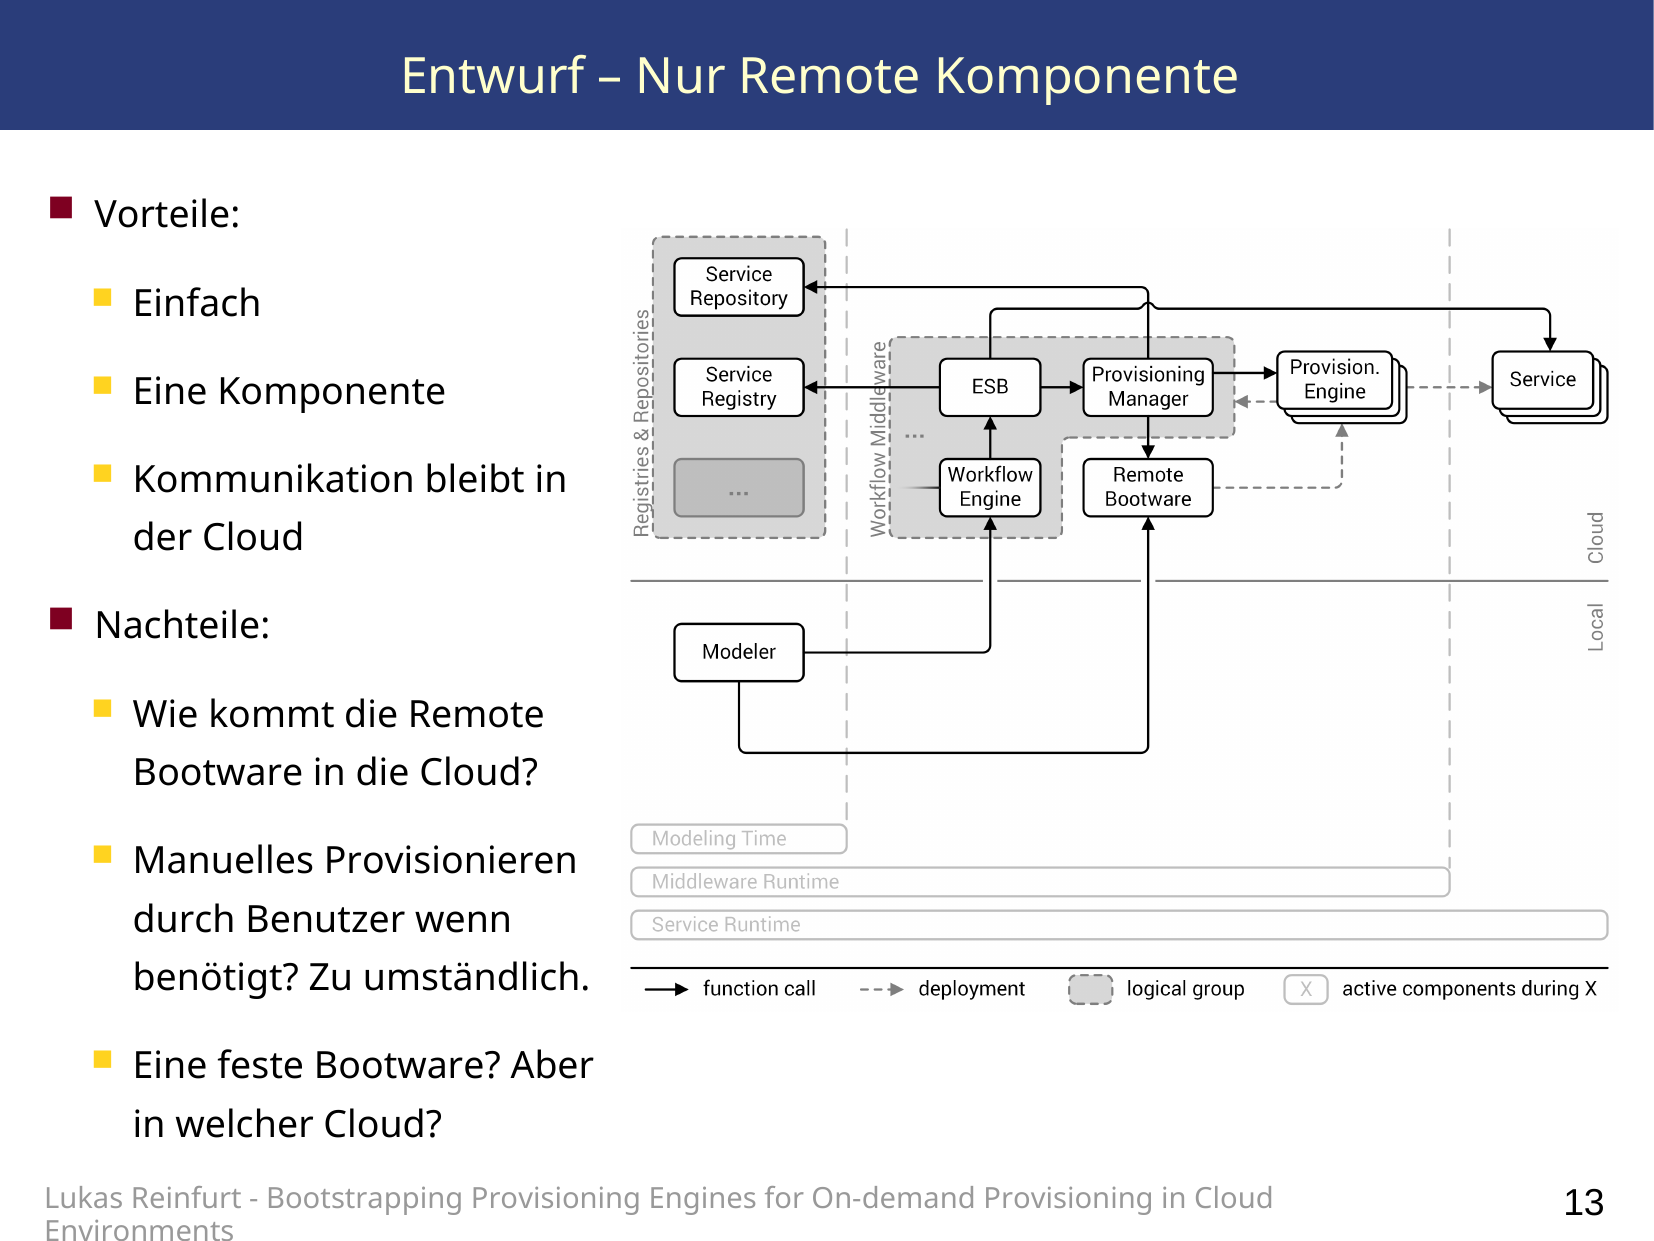

# Entwurf – Nur Remote Komponente
Vorteile:
Einfach
Eine Komponente
Kommunikation bleibt in der Cloud
Nachteile:
Wie kommt die Remote Bootware in die Cloud?
Manuelles Provisionieren durch Benutzer wenn benötigt? Zu umständlich.
Eine feste Bootware? Aber in welcher Cloud?